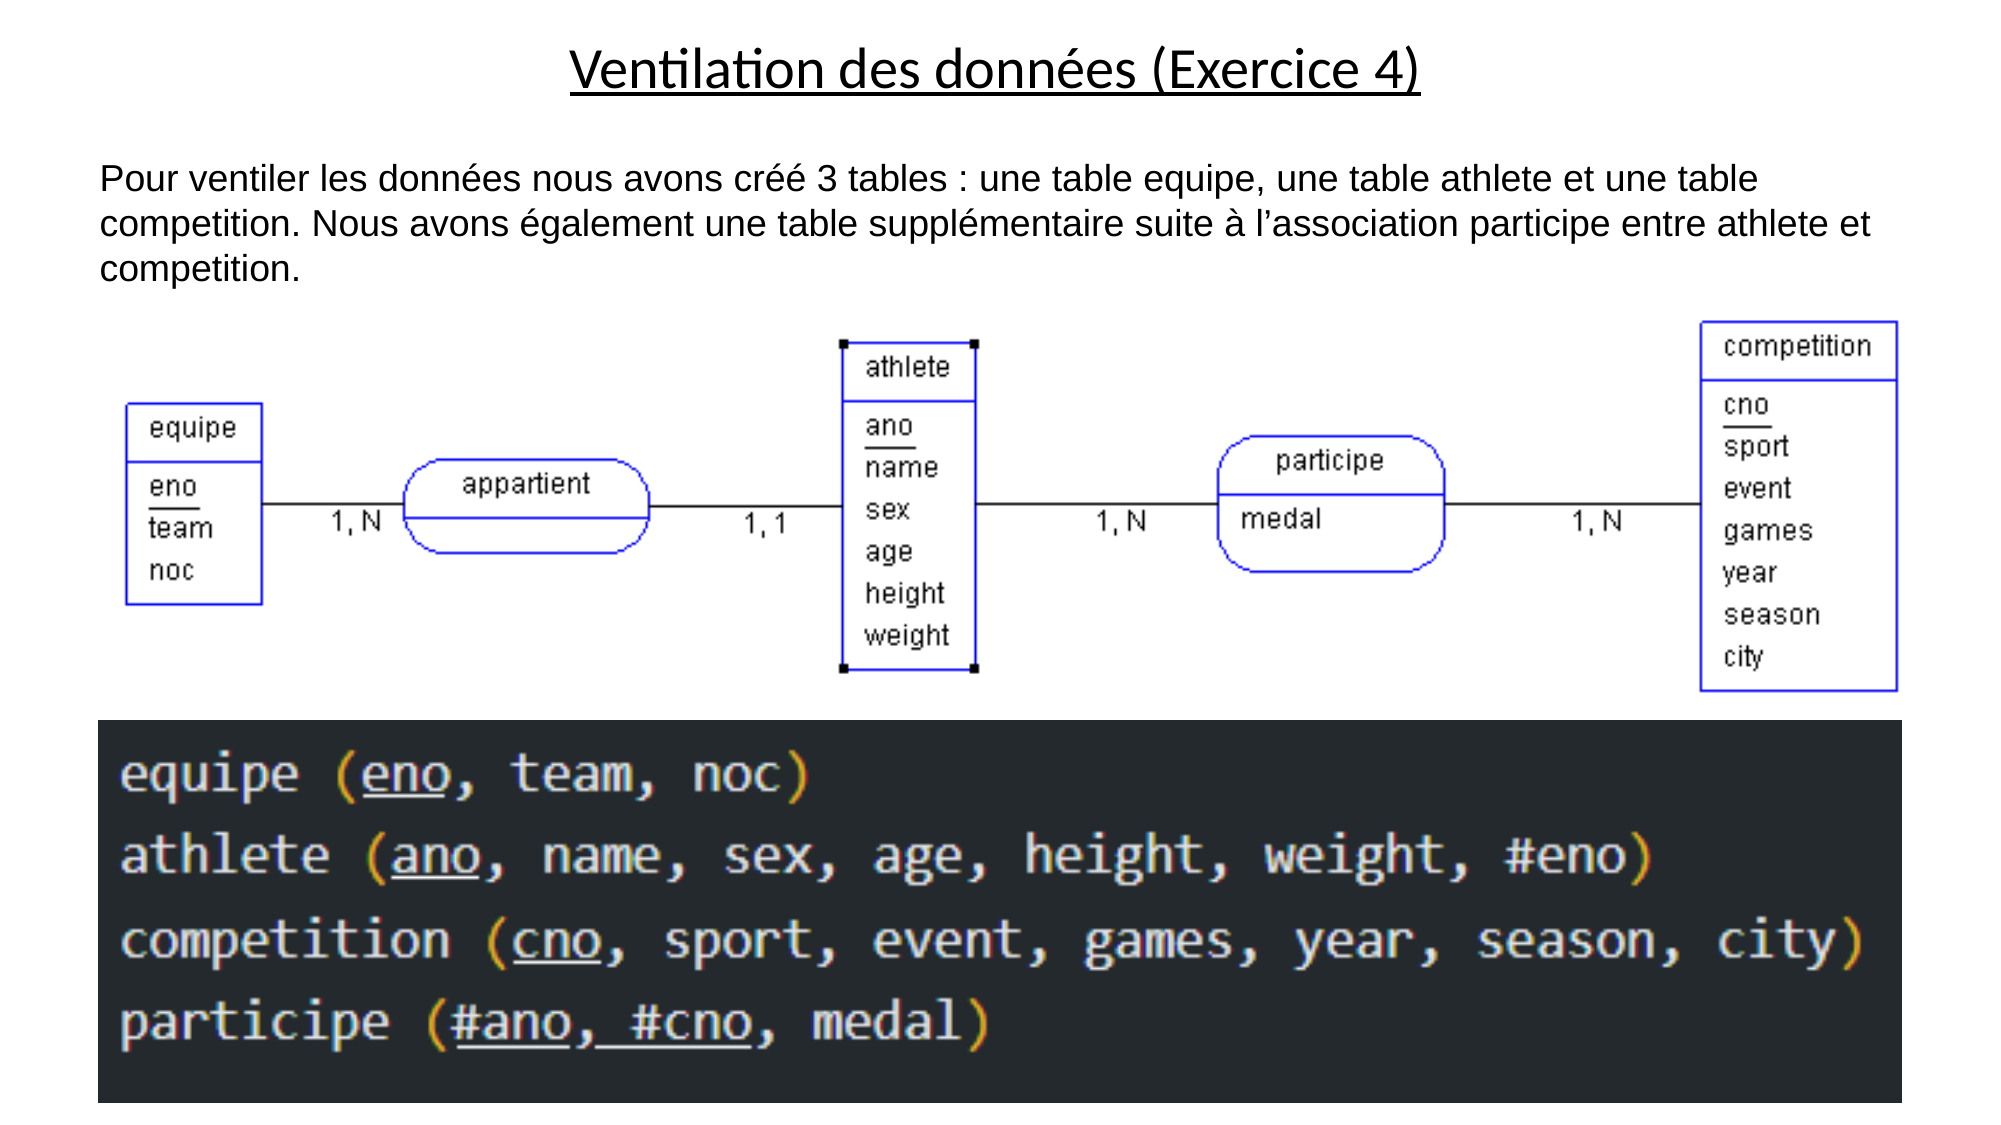

Ventilation des données (Exercice 4)
Pour ventiler les données nous avons créé 3 tables : une table equipe, une table athlete et une table competition. Nous avons également une table supplémentaire suite à l’association participe entre athlete et competition.